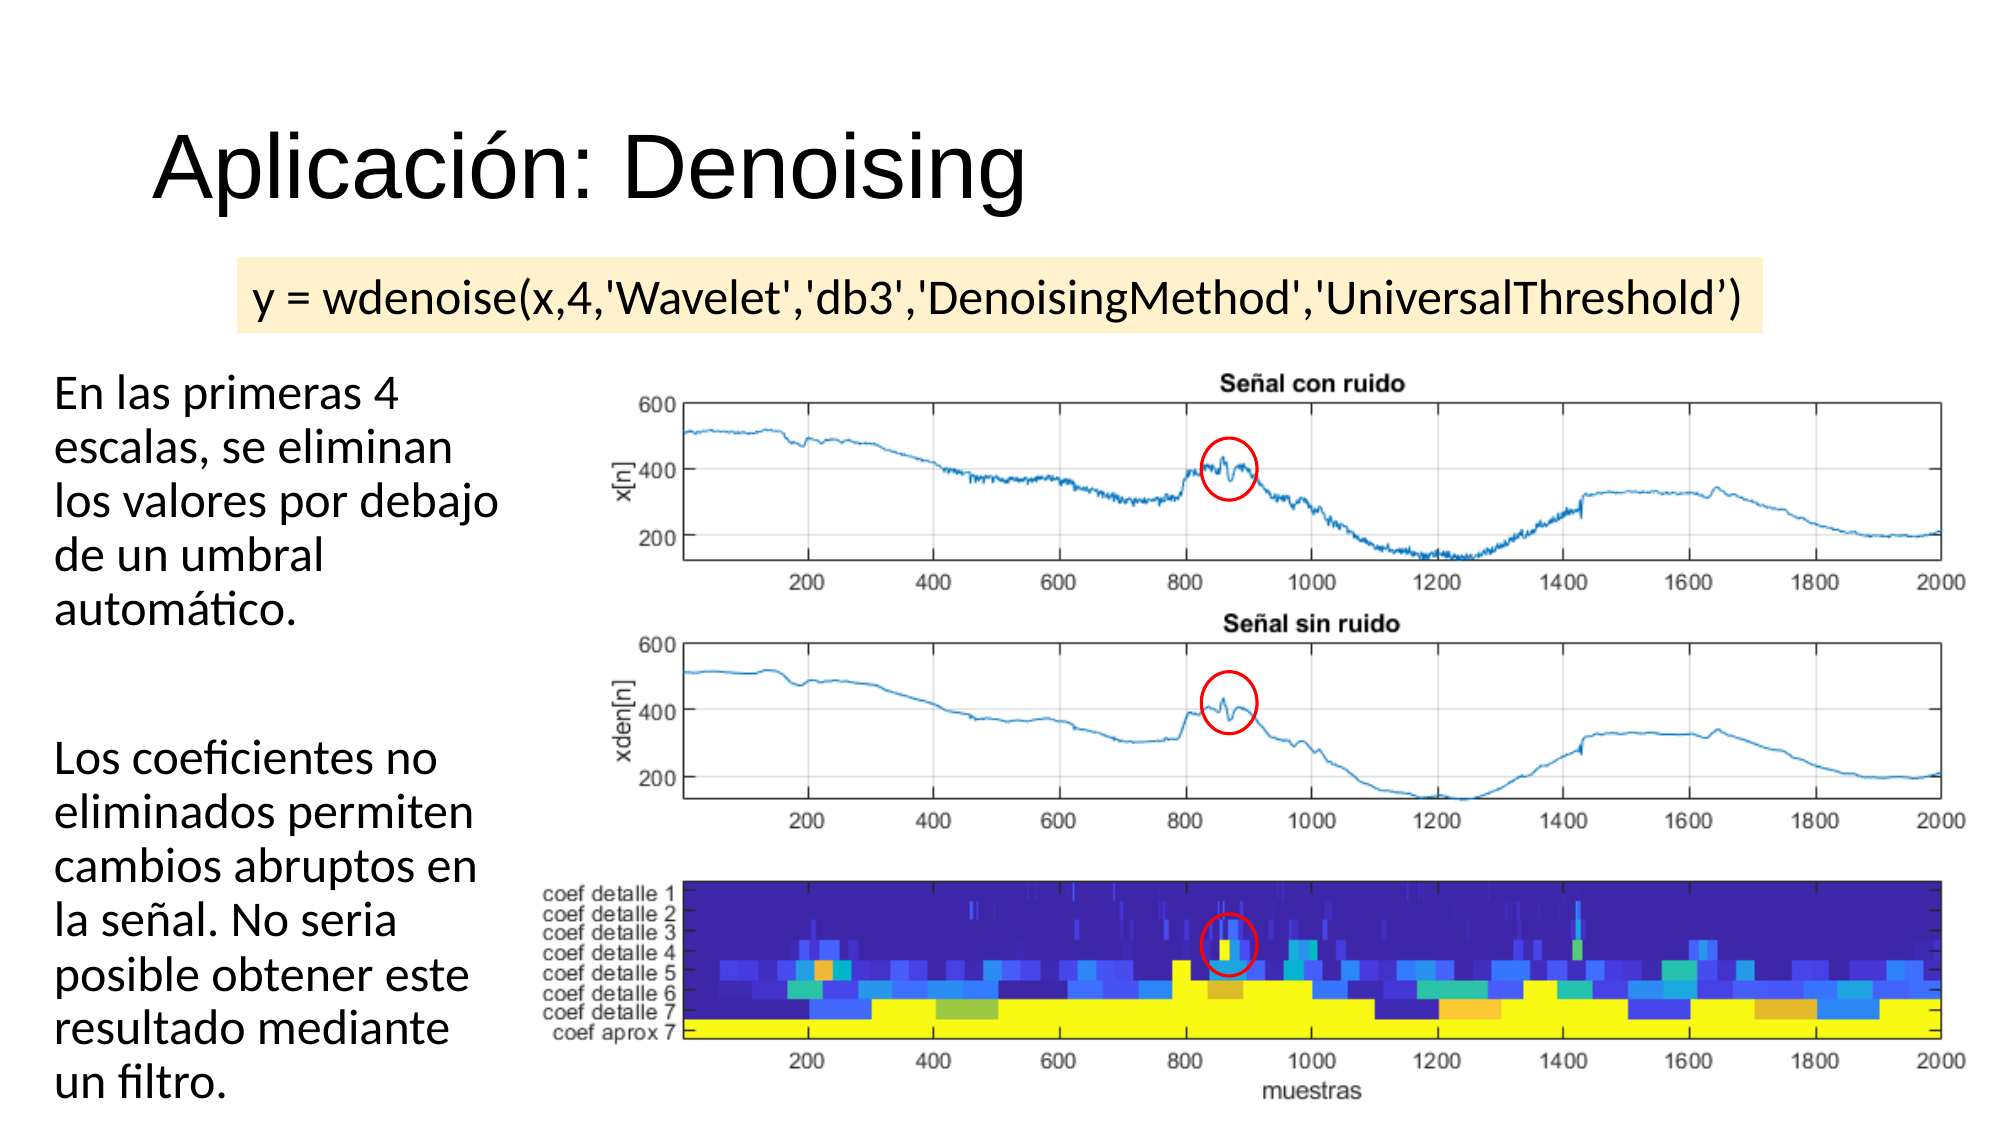

# Aplicación: Denoising
y = wdenoise(x,4,'Wavelet','db3','DenoisingMethod','UniversalThreshold’)
En las primeras 4 escalas, se eliminan los valores por debajo de un umbral automático.
Los coeficientes no eliminados permiten cambios abruptos en la señal. No seria posible obtener este resultado mediante un filtro.